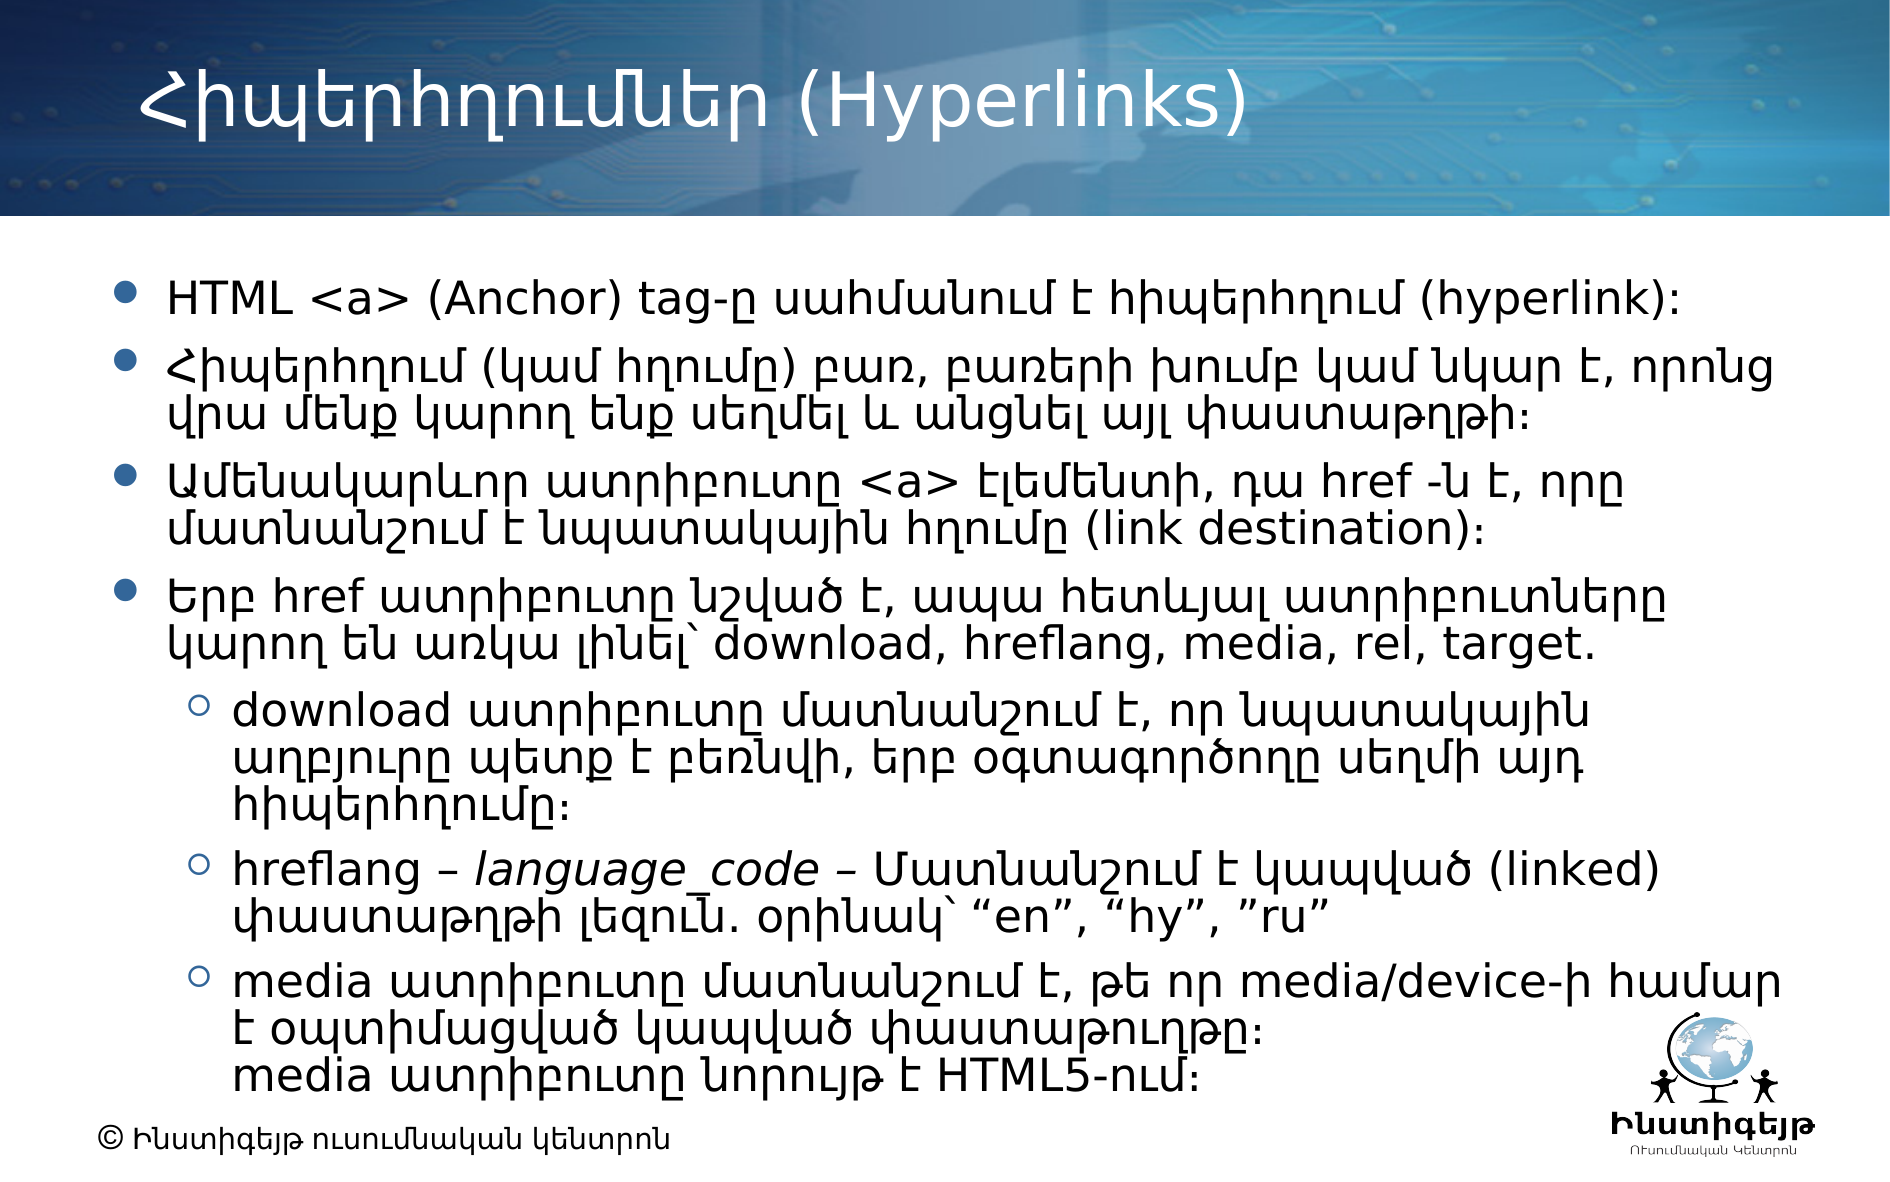

Հիպերհղումներ (Hyperlinks)
# HTML <a> (Anchor) tag-ը սահմանում է հիպերհղում (hyperlink):
Հիպերհղում (կամ հղումը) բառ, բառերի խումբ կամ նկար է, որոնց վրա մենք կարող ենք սեղմել և անցնել այլ փաստաթղթի։
Ամենակարևոր ատրիբուտը <a> էլեմենտի, դա href -ն է, որը մատնանշում է նպատակային հղումը (link destination)։
Երբ href ատրիբուտը նշված է, ապա հետևյալ ատրիբուտները կարող են առկա լինել՝ download, hreflang, media, rel, target․
download ատրիբուտը մատնանշում է, որ նպատակային աղբյուրը պետք է բեռնվի, երբ օգտագործողը սեղմի այդ հիպերհղումը։
hreflang – language_code – Մատնանշում է կապված (linked) փաստաթղթի լեզուն․ օրինակ՝ “en”, “hy”, ”ru”
media ատրիբուտը մատնանշում է, թե որ media/device-ի համար է օպտիմացված կապված փաստաթուղթը։
media ատրիբուտը նորույթ է HTML5-ում։